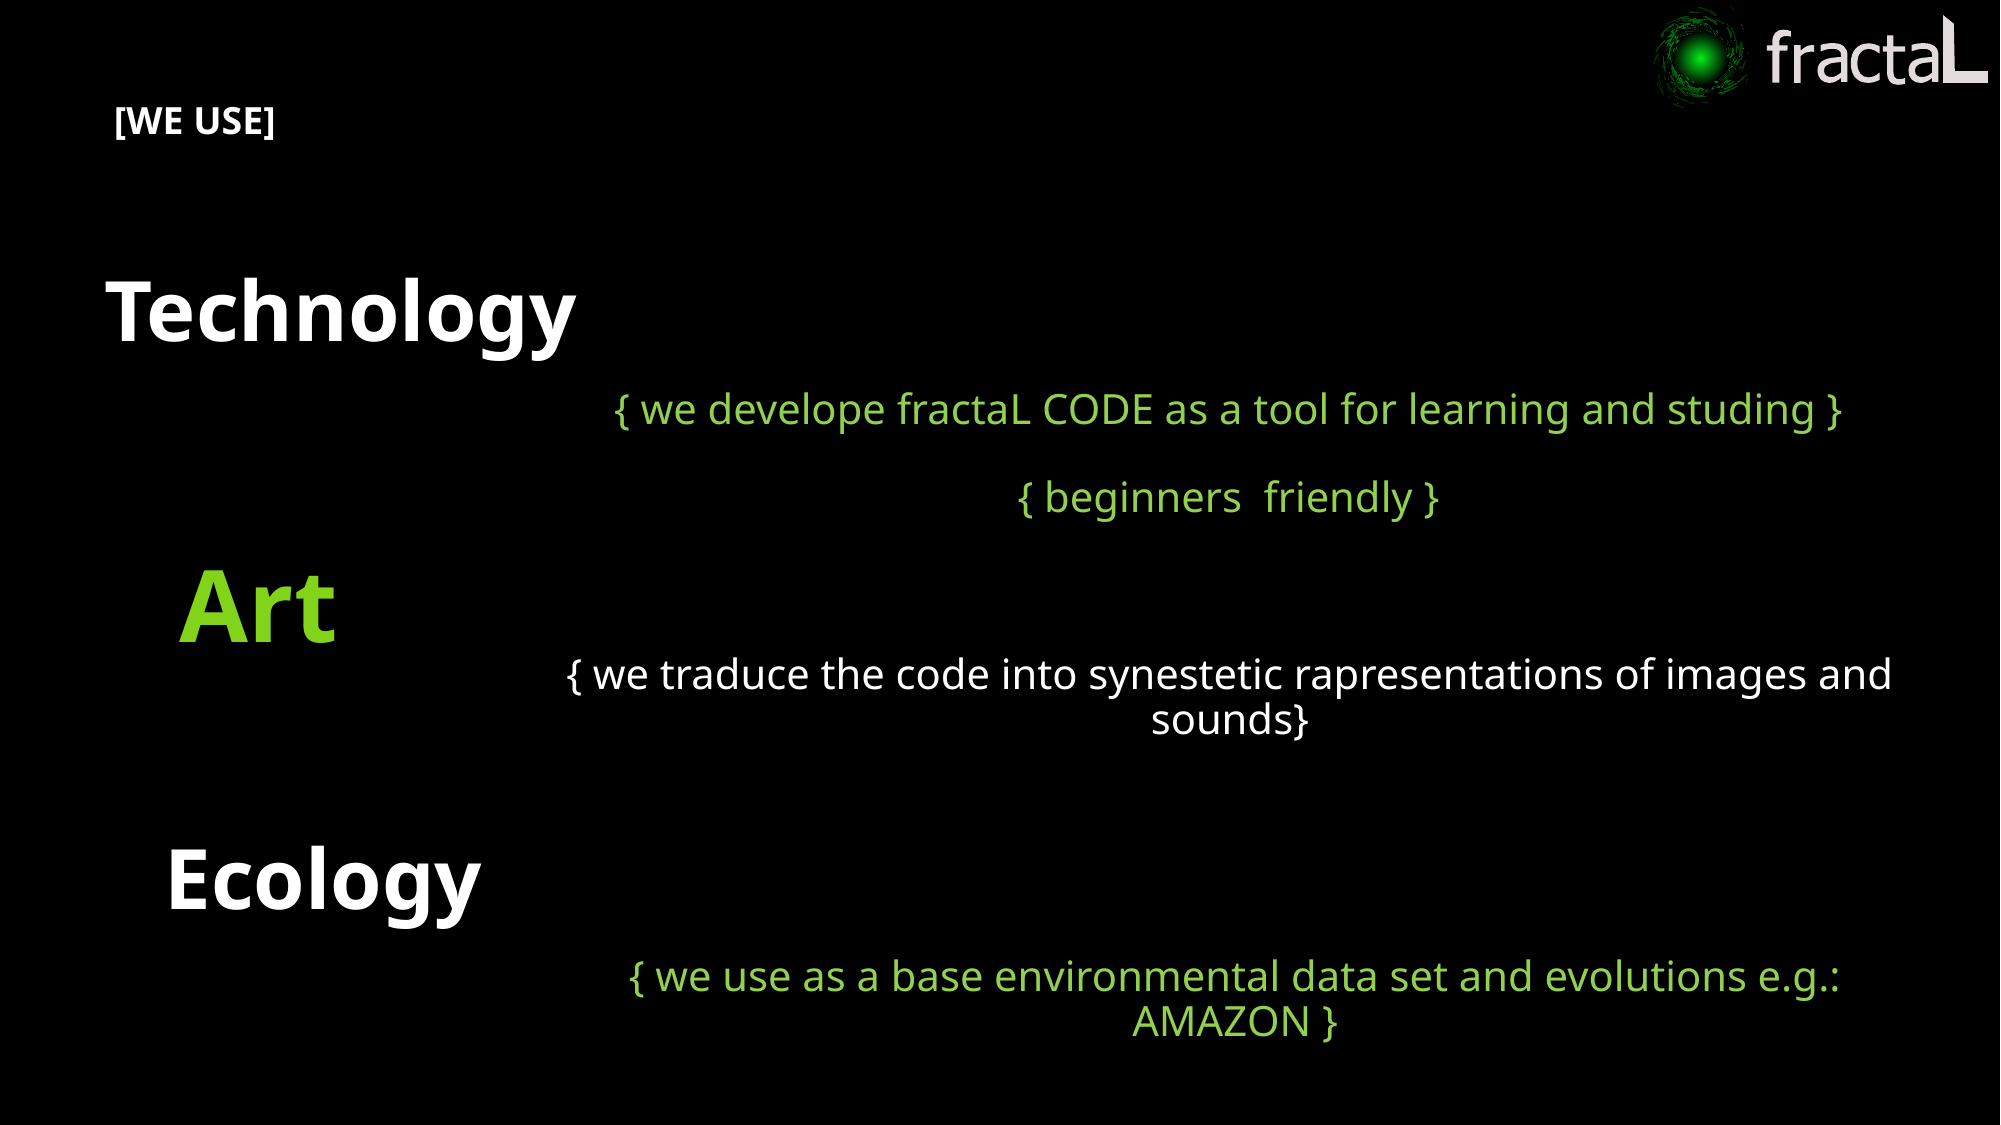

[WE USE]
Technology
{ we develope fractaL CODE as a tool for learning and studing }
{ beginners friendly }
Art
{ we traduce the code into synestetic rapresentations of images and sounds}
Ecology
{ we use as a base environmental data set and evolutions e.g.: AMAZON }